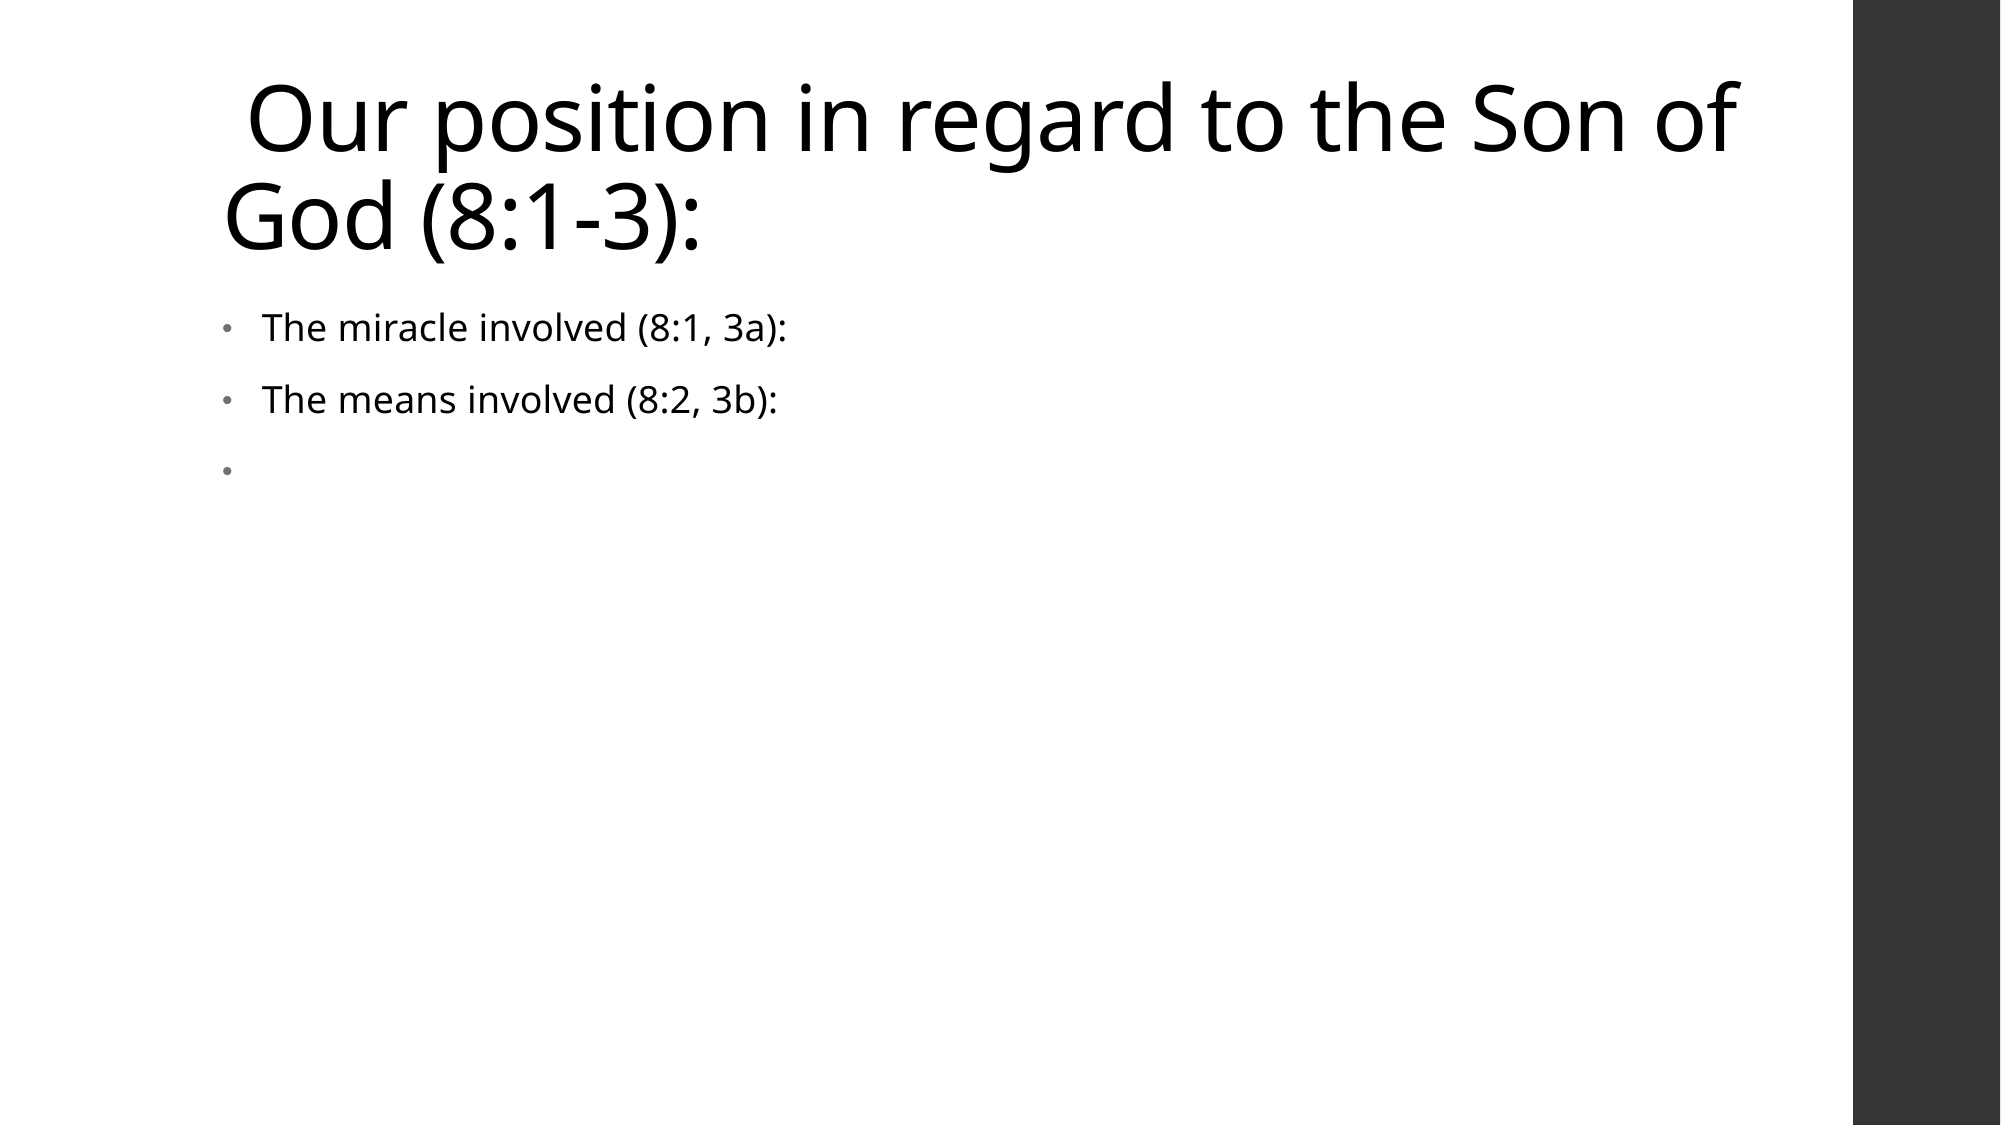

# Our position in regard to the Son of God (8:1-3):
 The miracle involved (8:1, 3a):
 The means involved (8:2, 3b):